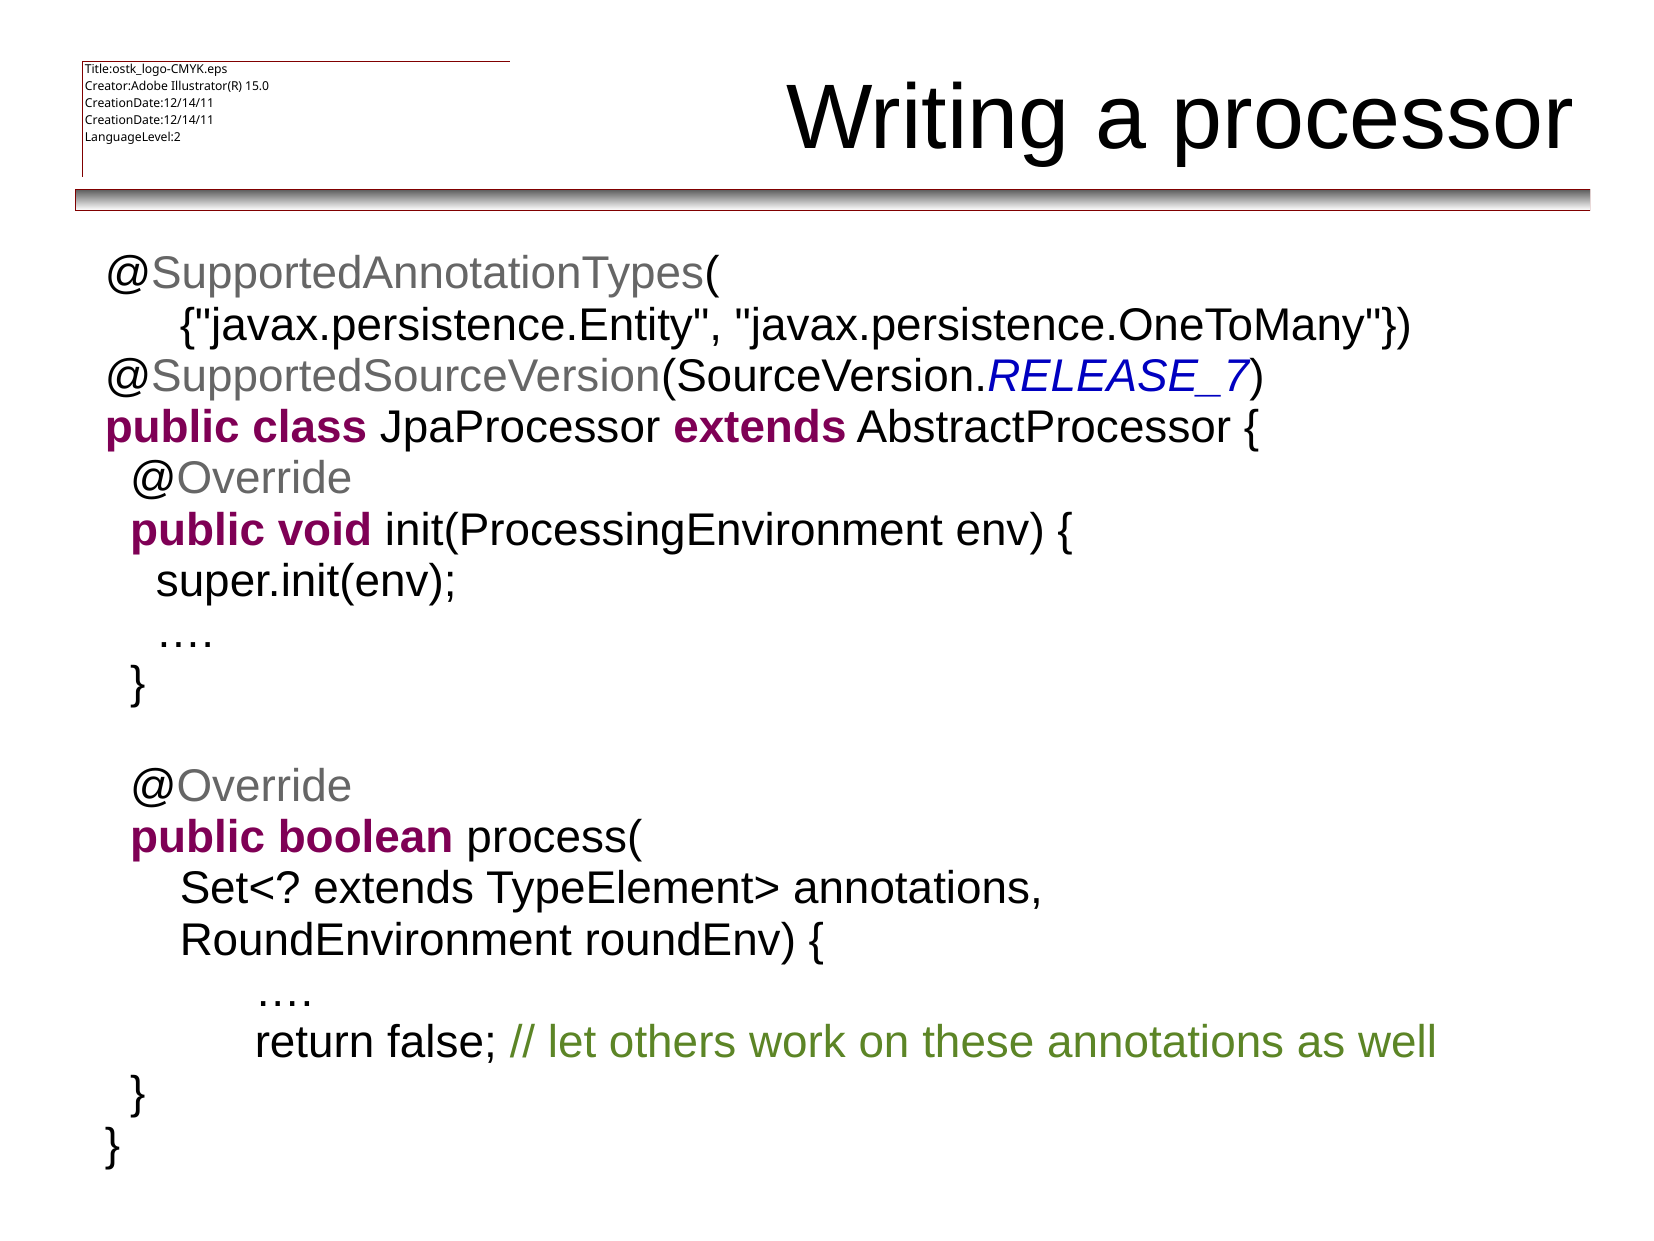

# Writing a processor
@SupportedAnnotationTypes(
	{"javax.persistence.Entity", "javax.persistence.OneToMany"})
@SupportedSourceVersion(SourceVersion.RELEASE_7)
public class JpaProcessor extends AbstractProcessor {
 @Override
 public void init(ProcessingEnvironment env) {
 super.init(env);
 ….
 }
 @Override
 public boolean process(
	Set<? extends TypeElement> annotations,
	RoundEnvironment roundEnv) {
		….
		return false; // let others work on these annotations as well
 }
}